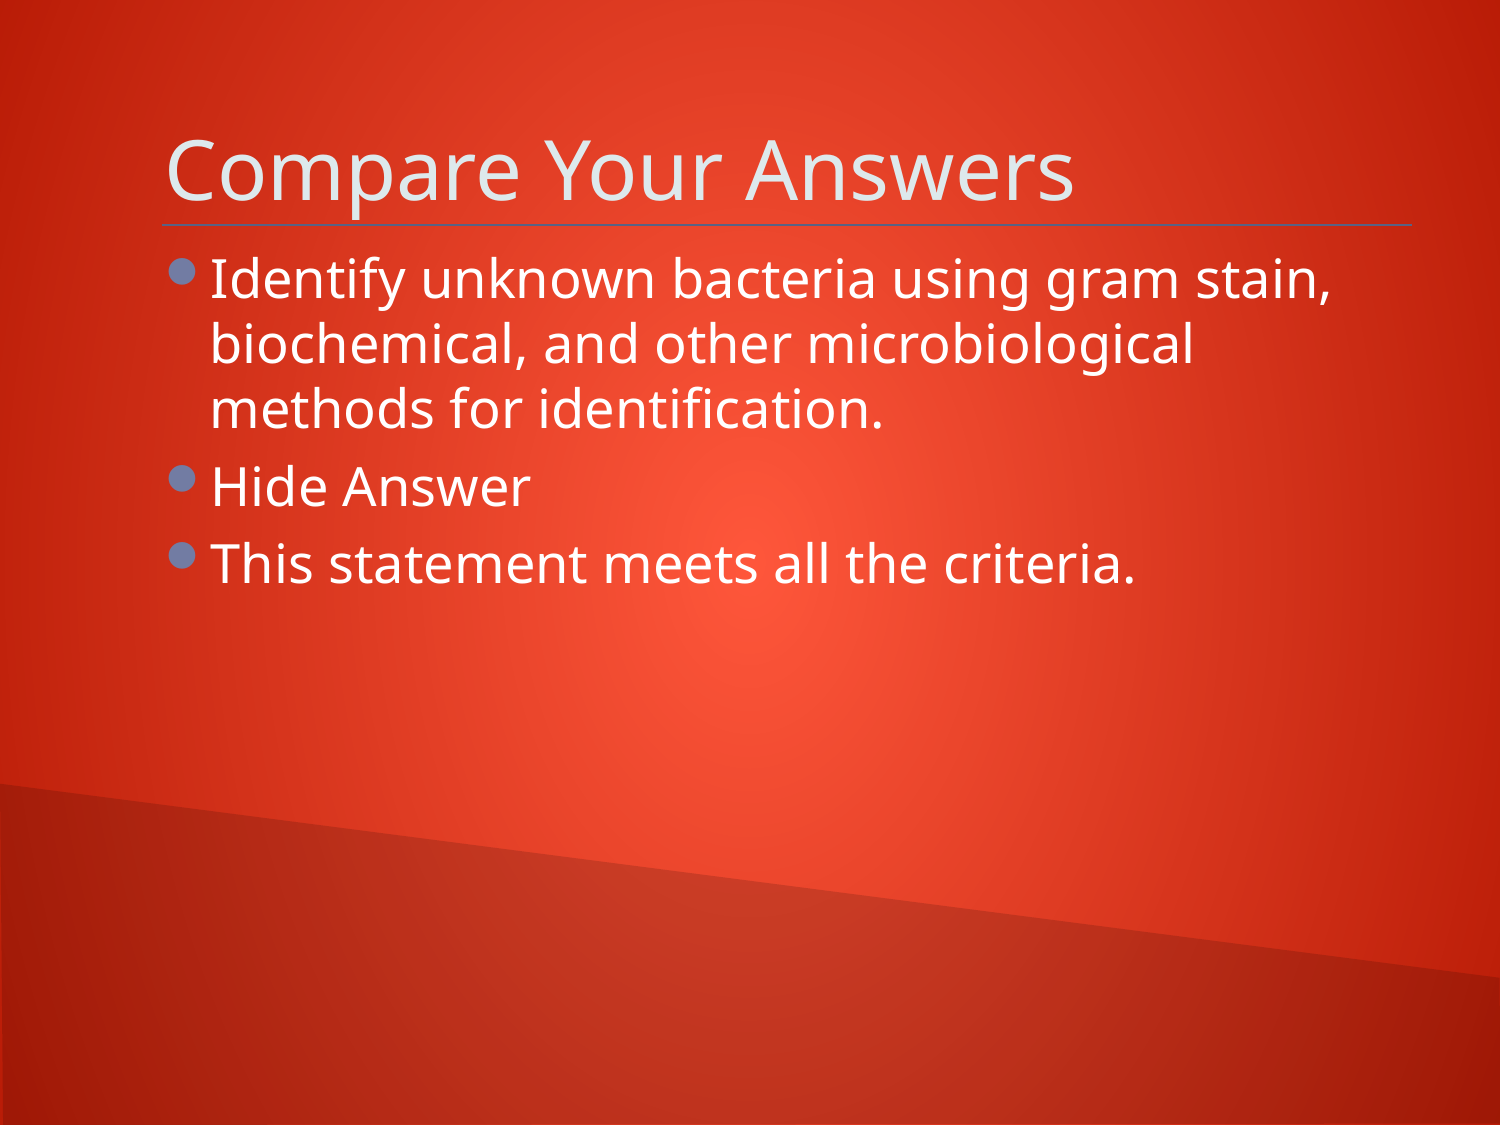

# Compare Your Answers
Identify unknown bacteria using gram stain, biochemical, and other microbiological methods for identification.
Hide Answer
This statement meets all the criteria.